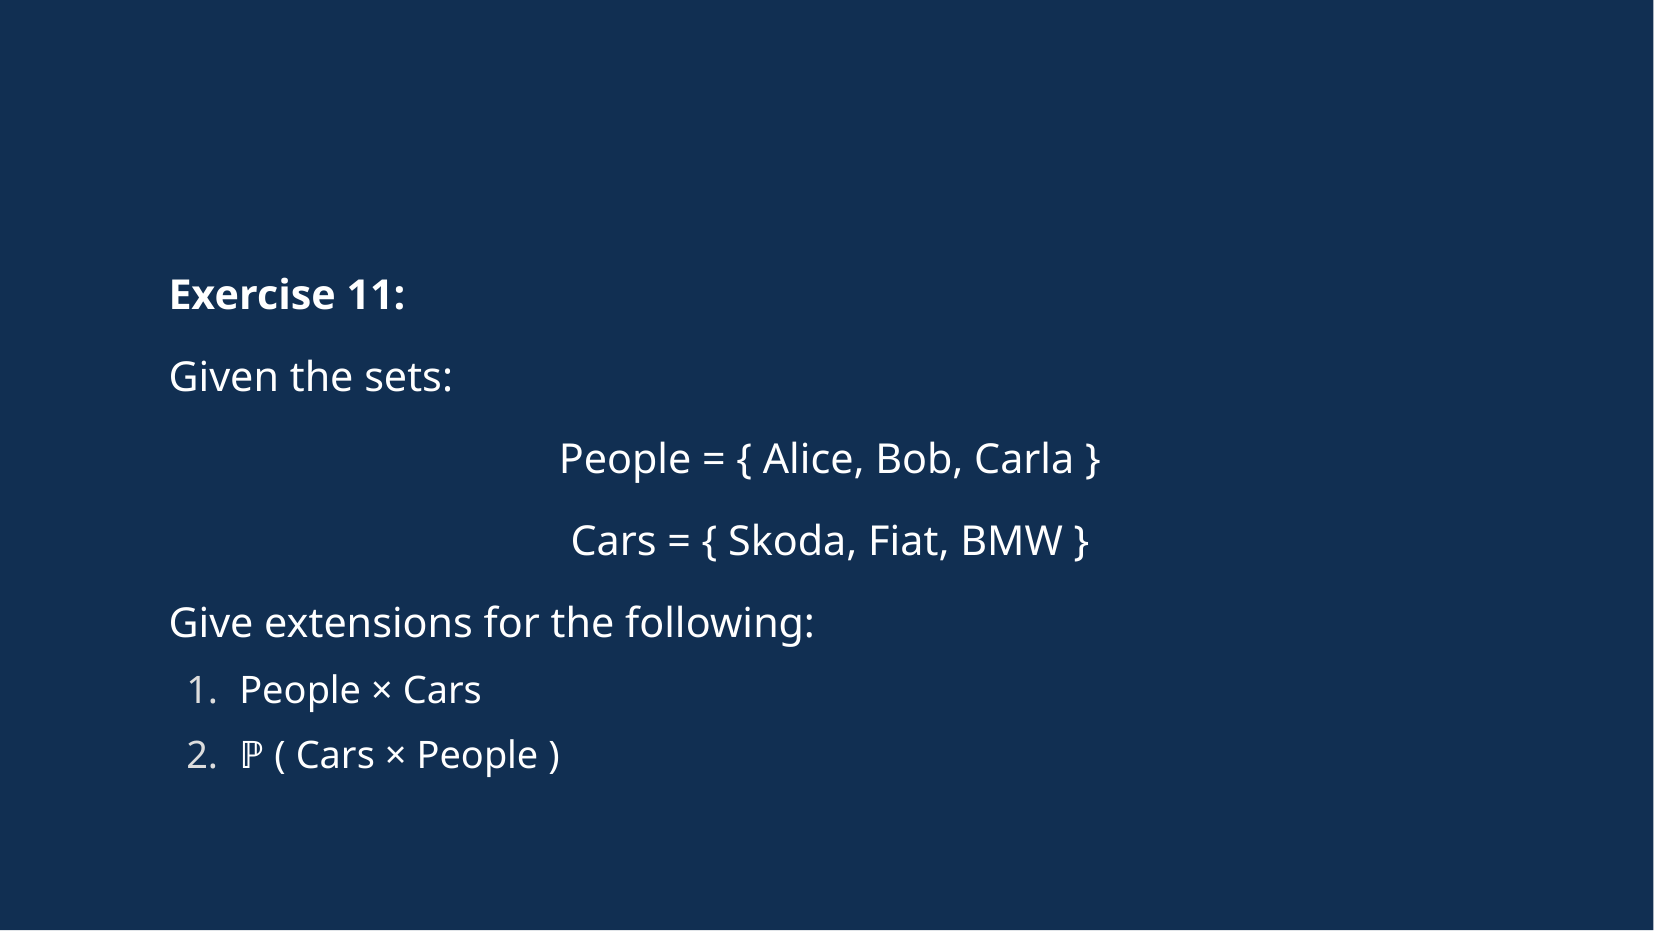

#
Exercise 11:
Given the sets:
People = { Alice, Bob, Carla }
Cars = { Skoda, Fiat, BMW }
Give extensions for the following:
People × Cars
ℙ ( Cars × People )